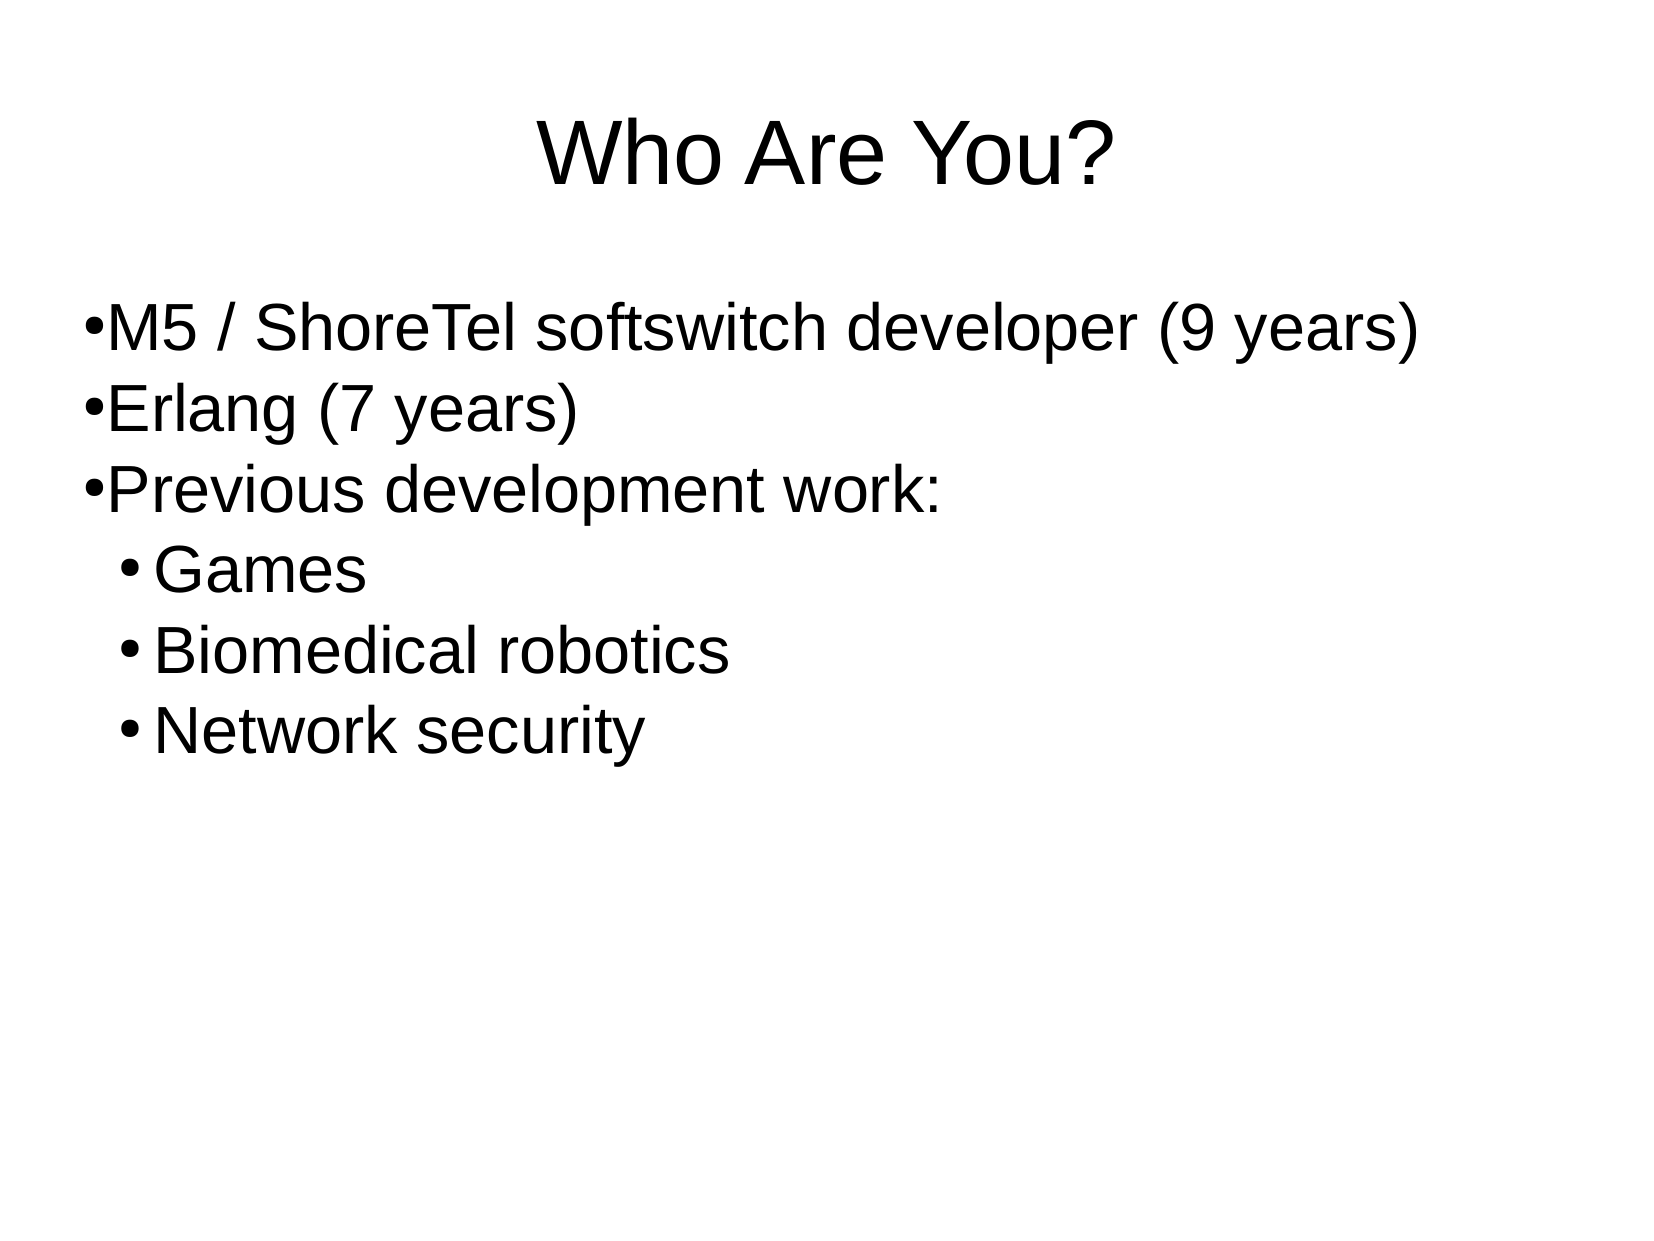

# Who Are You?
M5 / ShoreTel softswitch developer (9 years)
Erlang (7 years)
Previous development work:
Games
Biomedical robotics
Network security